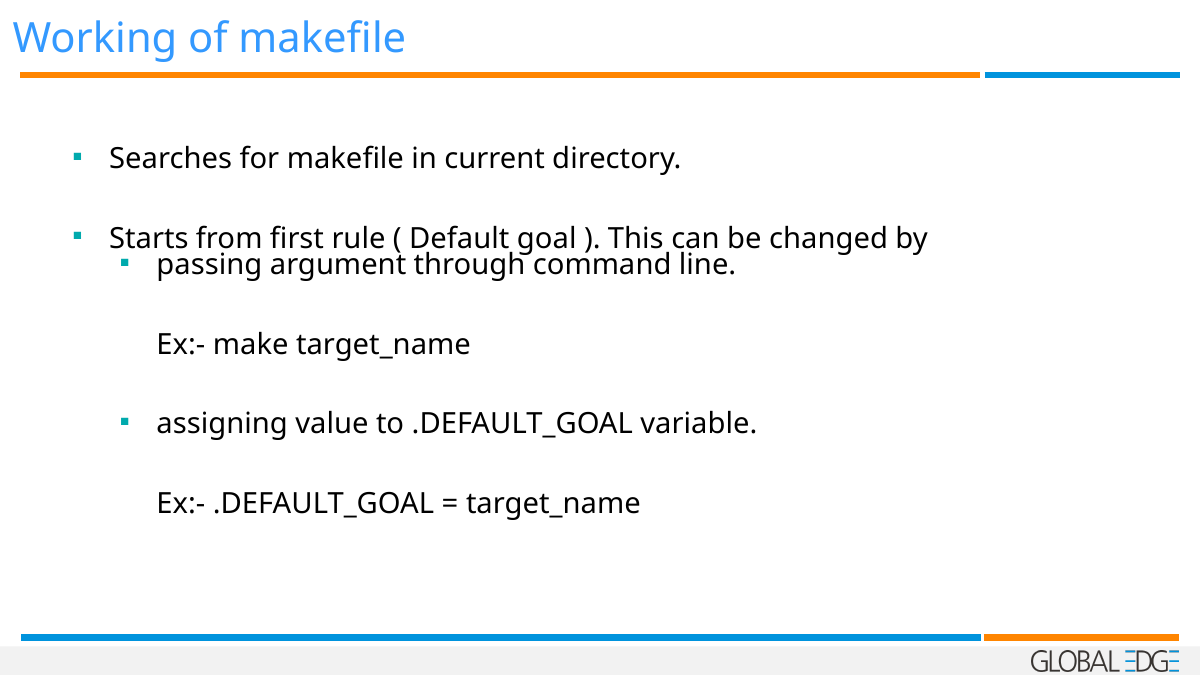

# Working of makefile
Searches for makefile in current directory.
Starts from first rule ( Default goal ). This can be changed by
passing argument through command line.
Ex:- make target_name
assigning value to .DEFAULT_GOAL variable.
Ex:- .DEFAULT_GOAL = target_name